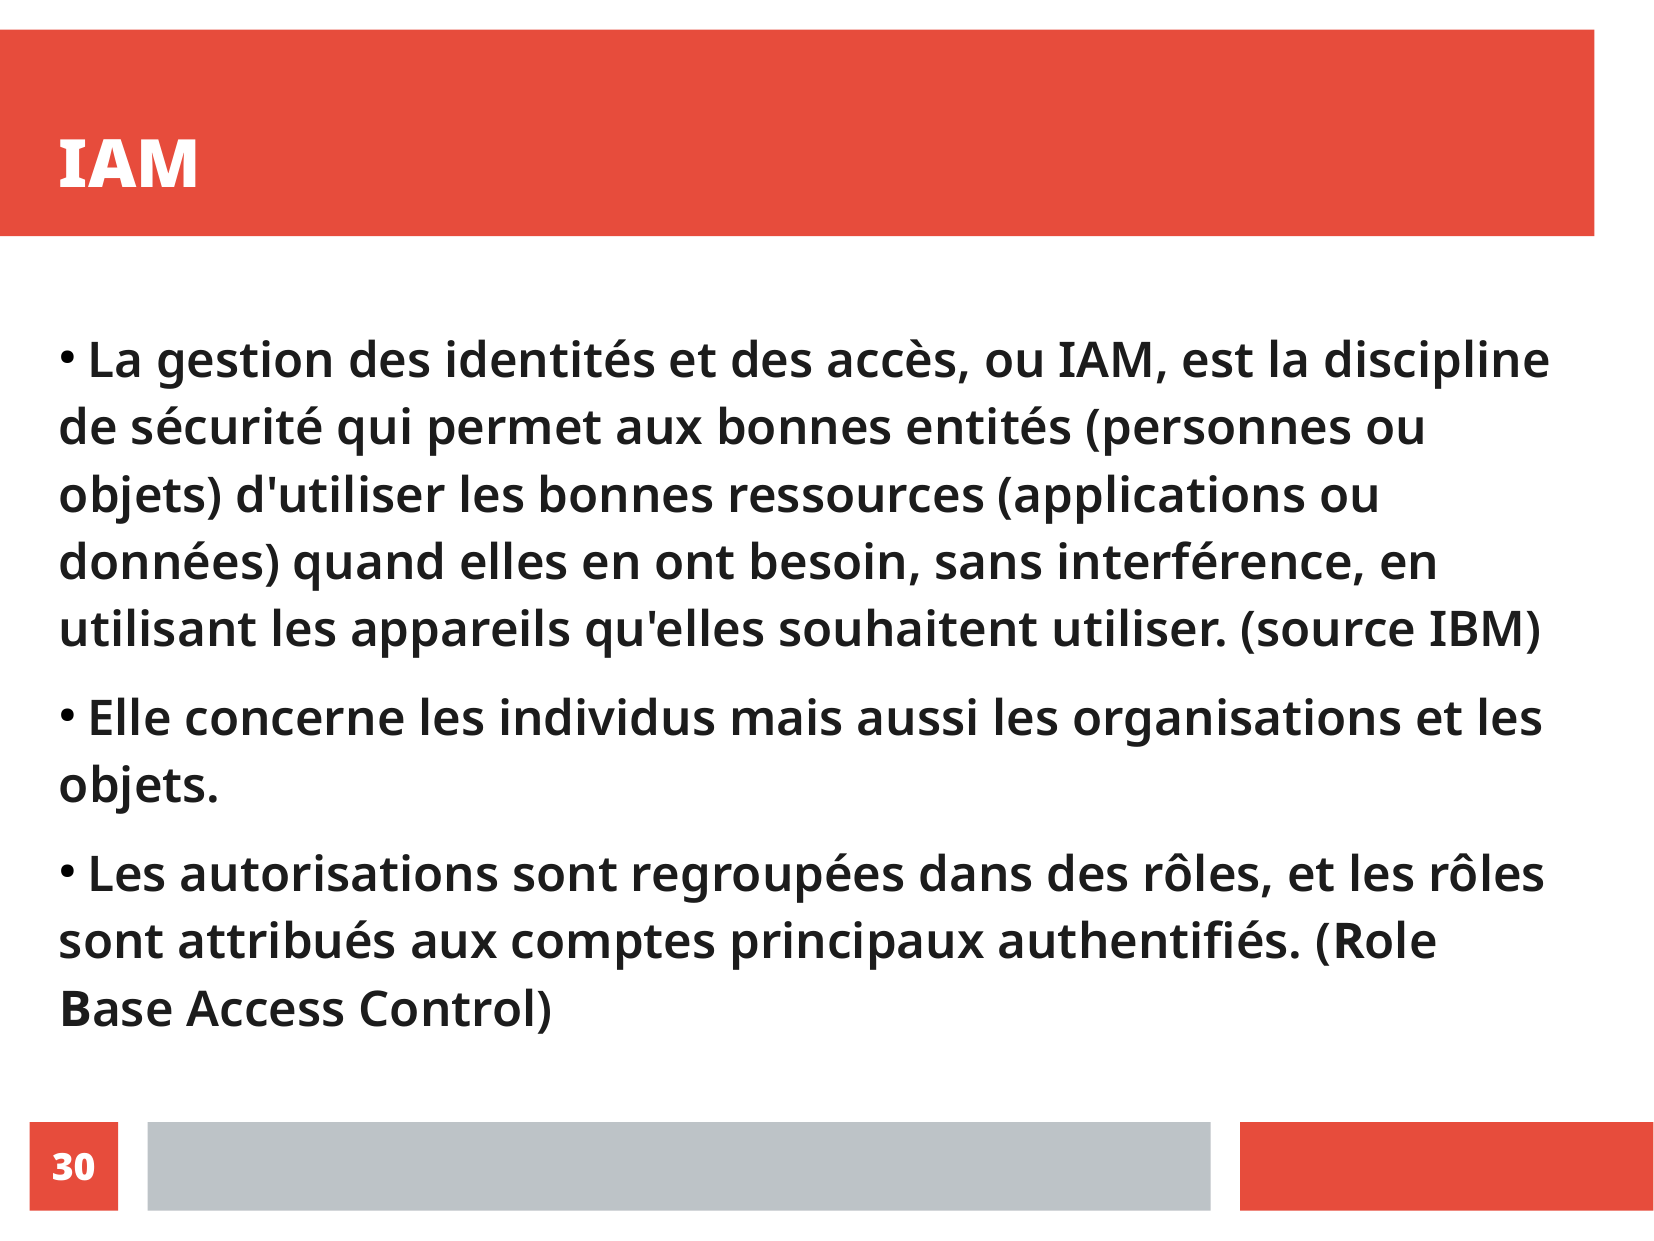

# IAM
 La gestion des identités et des accès, ou IAM, est la discipline de sécurité qui permet aux bonnes entités (personnes ou objets) d'utiliser les bonnes ressources (applications ou données) quand elles en ont besoin, sans interférence, en utilisant les appareils qu'elles souhaitent utiliser. (source IBM)
 Elle concerne les individus mais aussi les organisations et les objets.
 Les autorisations sont regroupées dans des rôles, et les rôles sont attribués aux comptes principaux authentifiés. (Role Base Access Control)
30